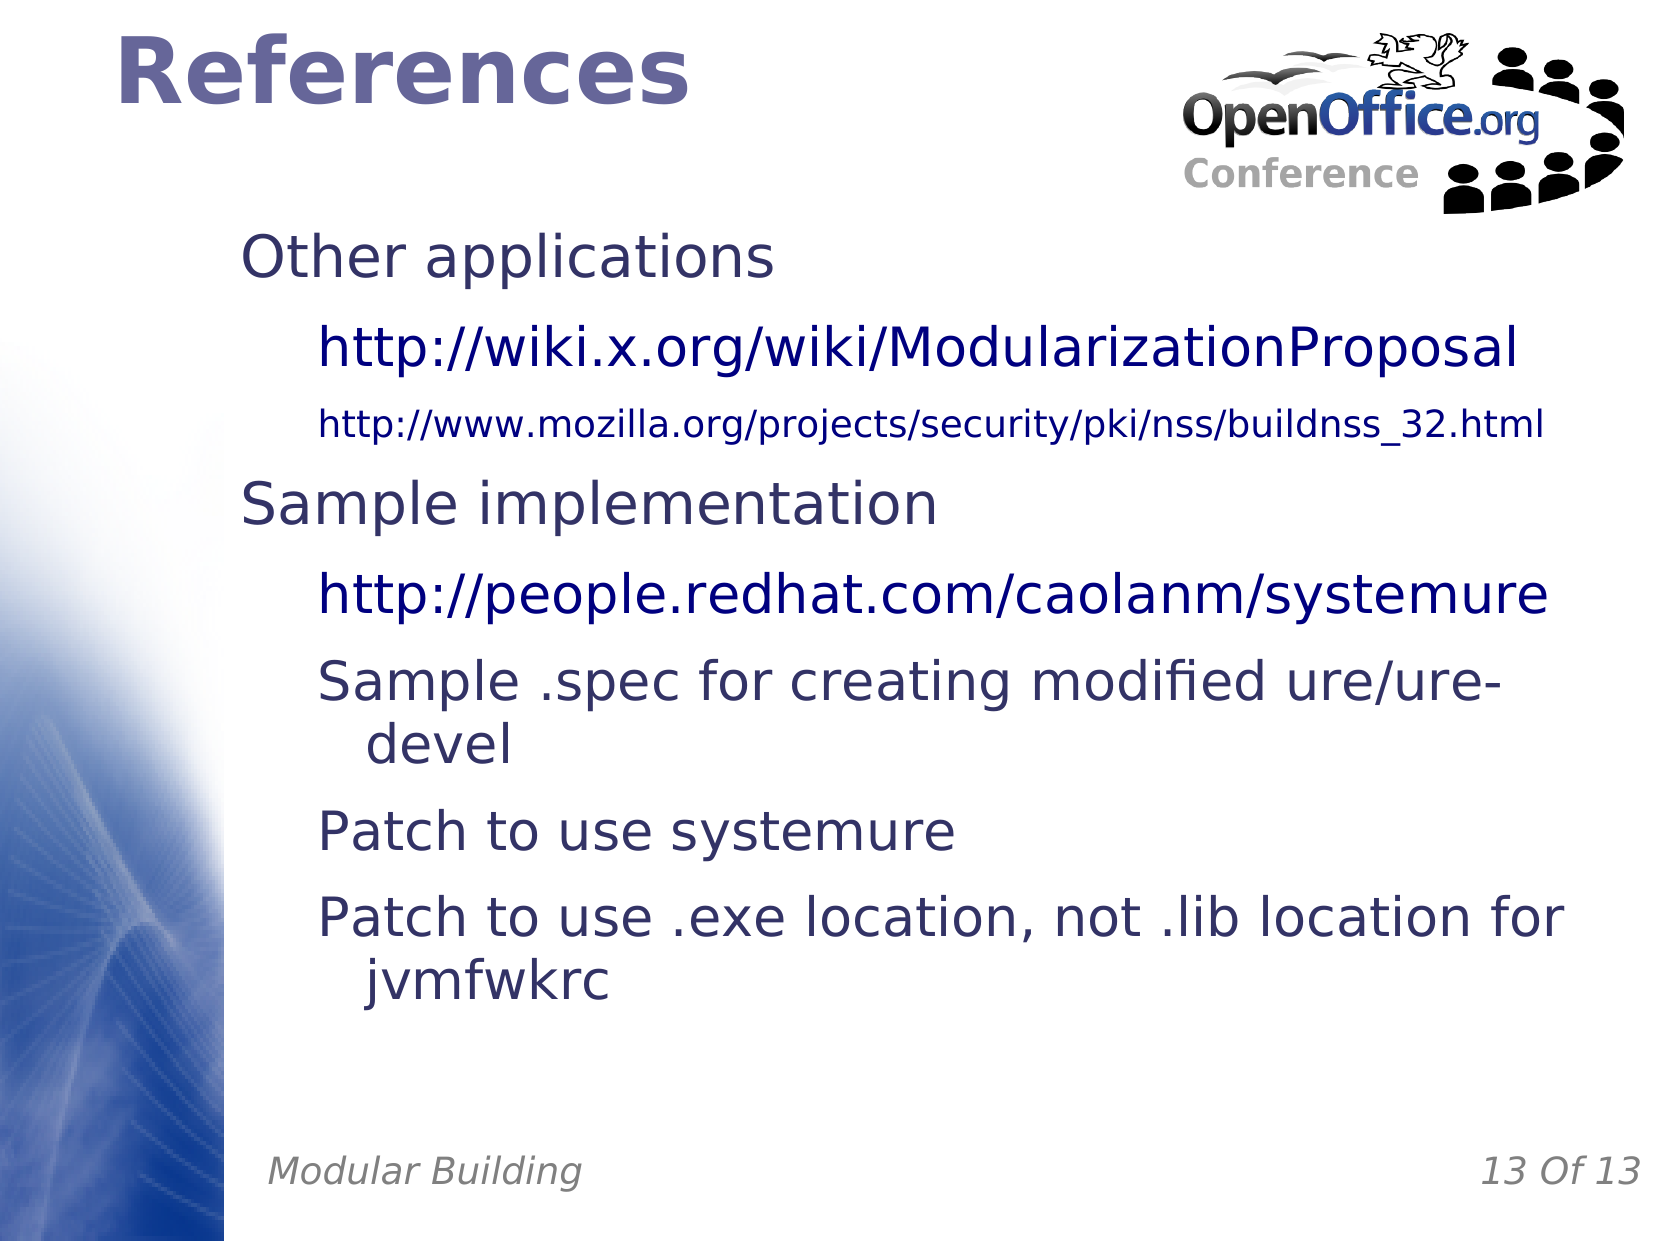

# References
Other applications
http://wiki.x.org/wiki/ModularizationProposal
http://www.mozilla.org/projects/security/pki/nss/buildnss_32.html
Sample implementation
http://people.redhat.com/caolanm/systemure
Sample .spec for creating modified ure/ure-devel
Patch to use systemure
Patch to use .exe location, not .lib location for jvmfwkrc